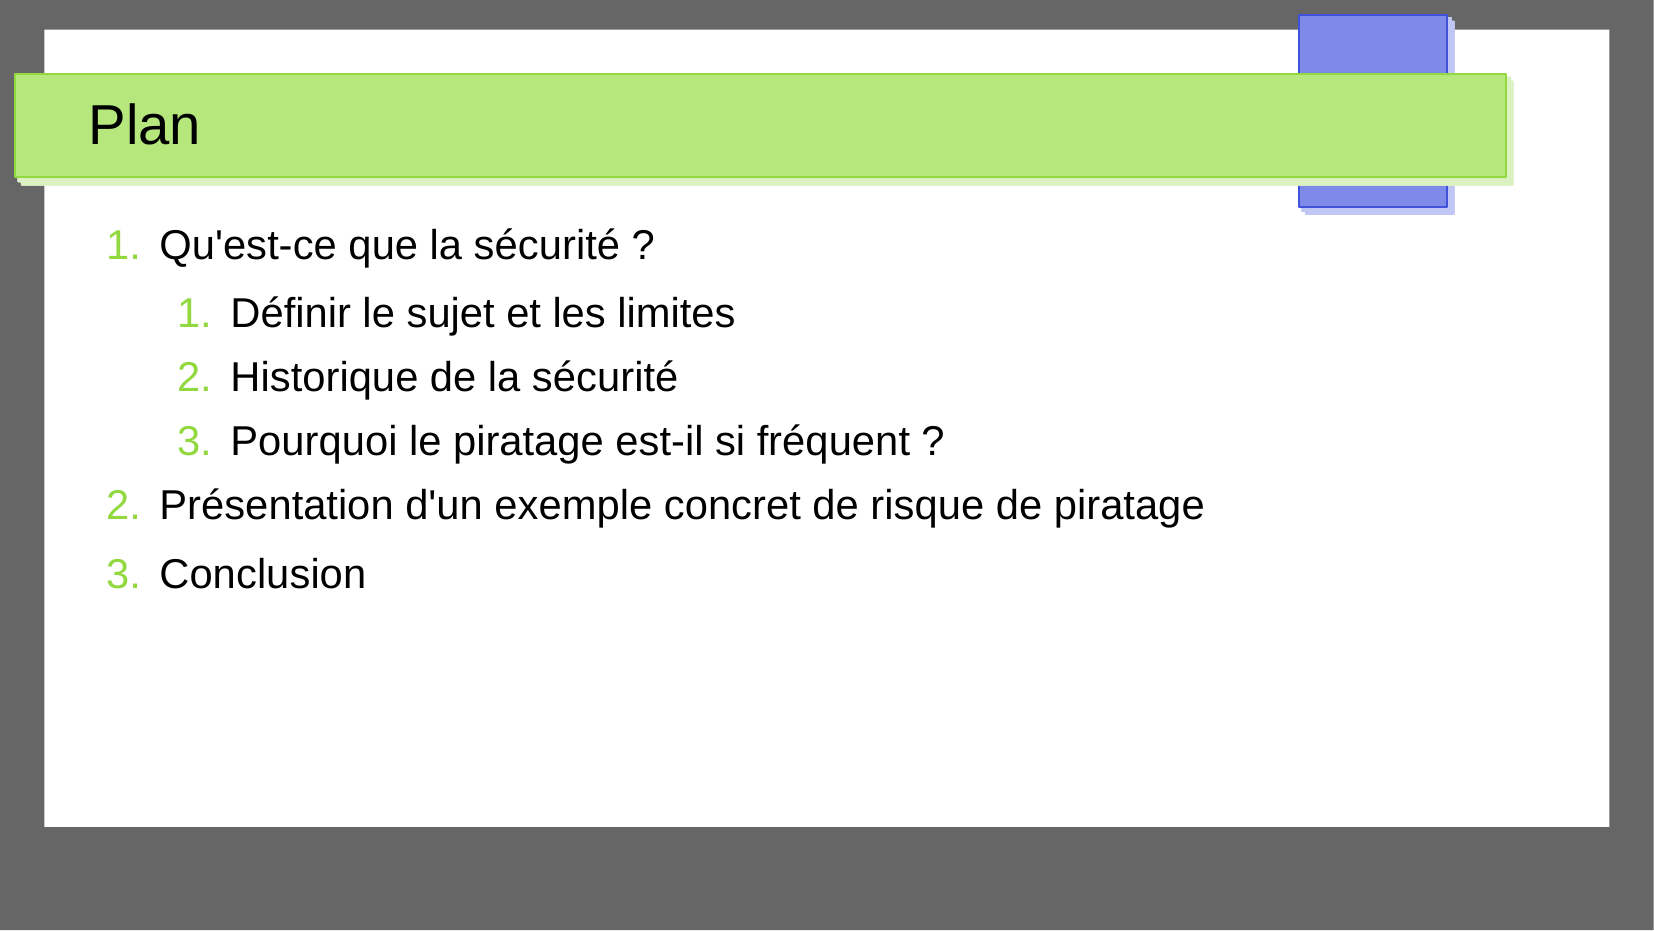

# Plan
Qu'est-ce que la sécurité ?
Définir le sujet et les limites
Historique de la sécurité
Pourquoi le piratage est-il si fréquent ?
Présentation d'un exemple concret de risque de piratage
Conclusion